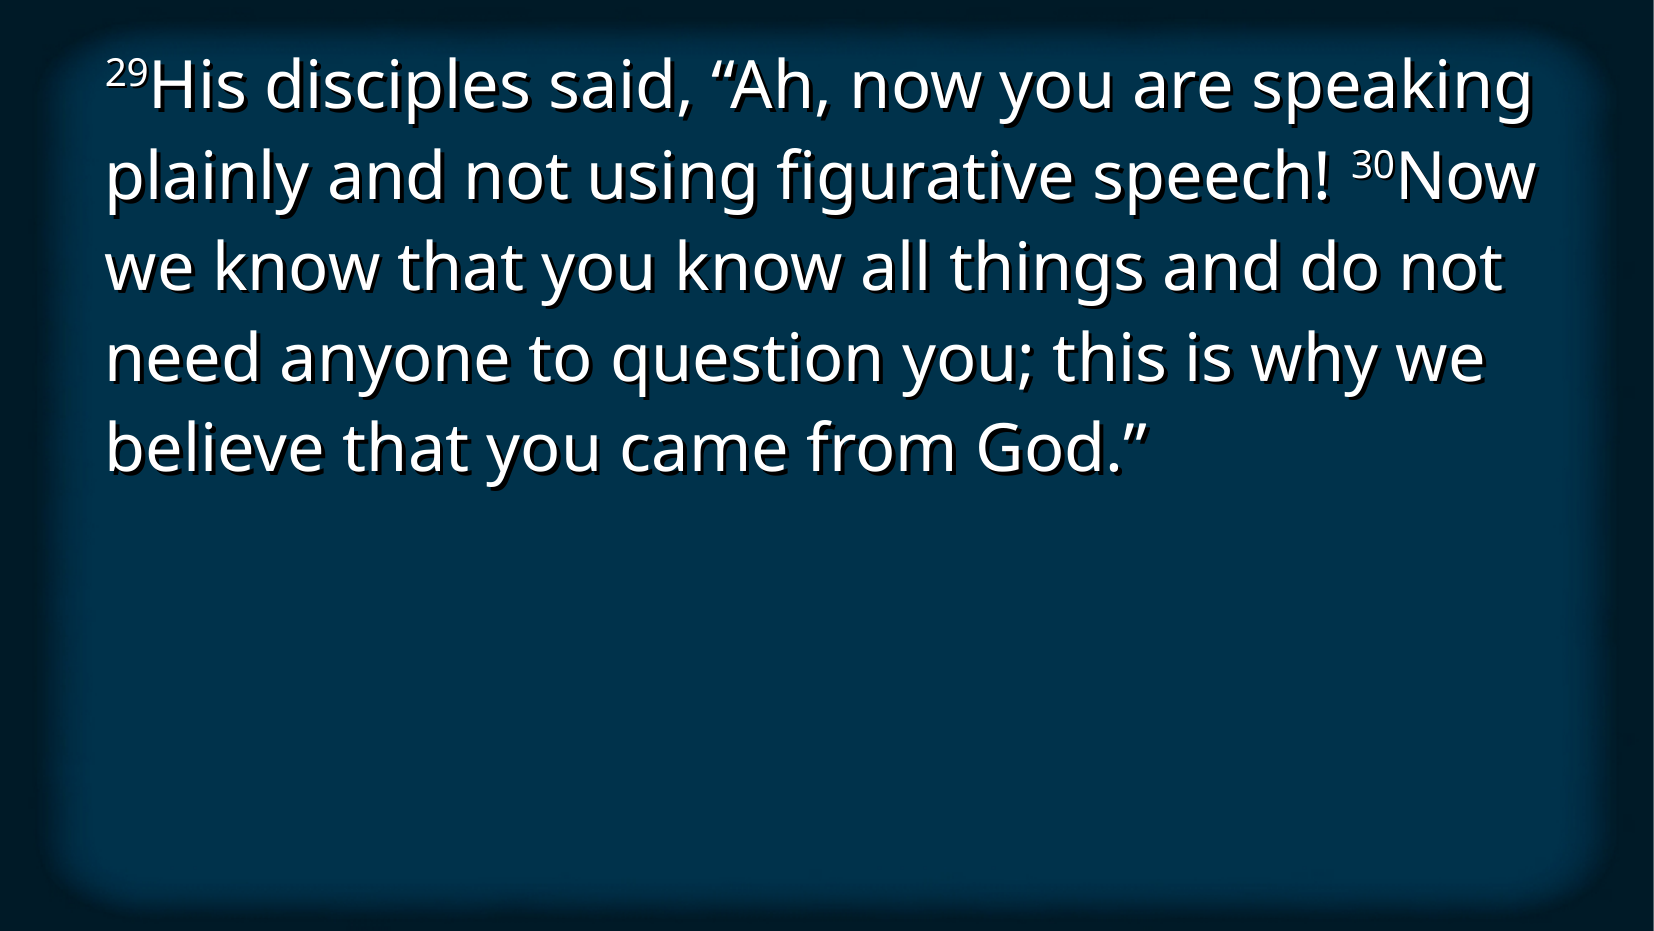

29His disciples said, “Ah, now you are speaking plainly and not using figurative speech! 30Now we know that you know all things and do not need anyone to question you; this is why we believe that you came from God.”